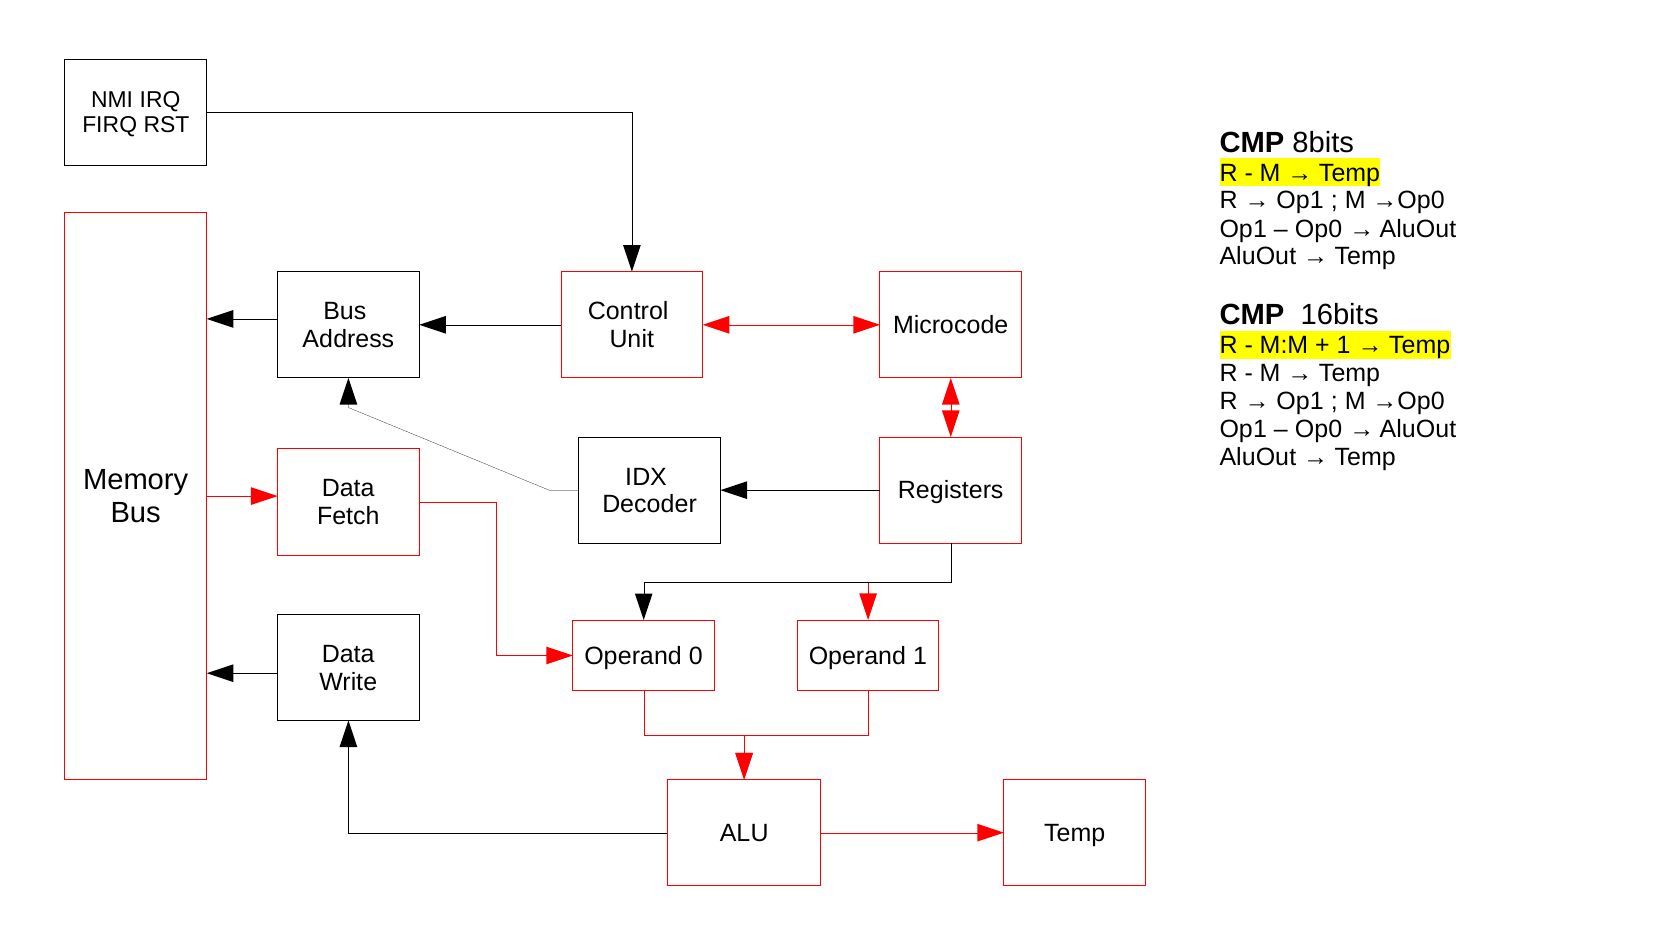

NMI IRQ
FIRQ RST
CMP 8bits
R - M → Temp
R → Op1 ; M →Op0
Op1 – Op0 → AluOut
AluOut → Temp
CMP 16bits
R - M:M + 1 → Temp
R - M → Temp
R → Op1 ; M →Op0
Op1 – Op0 → AluOut
AluOut → Temp
Memory
Bus
Bus
Address
Control
Unit
Microcode
IDX
Decoder
Registers
Data
Fetch
Data
Write
Operand 1
Operand 0
ALU
Temp